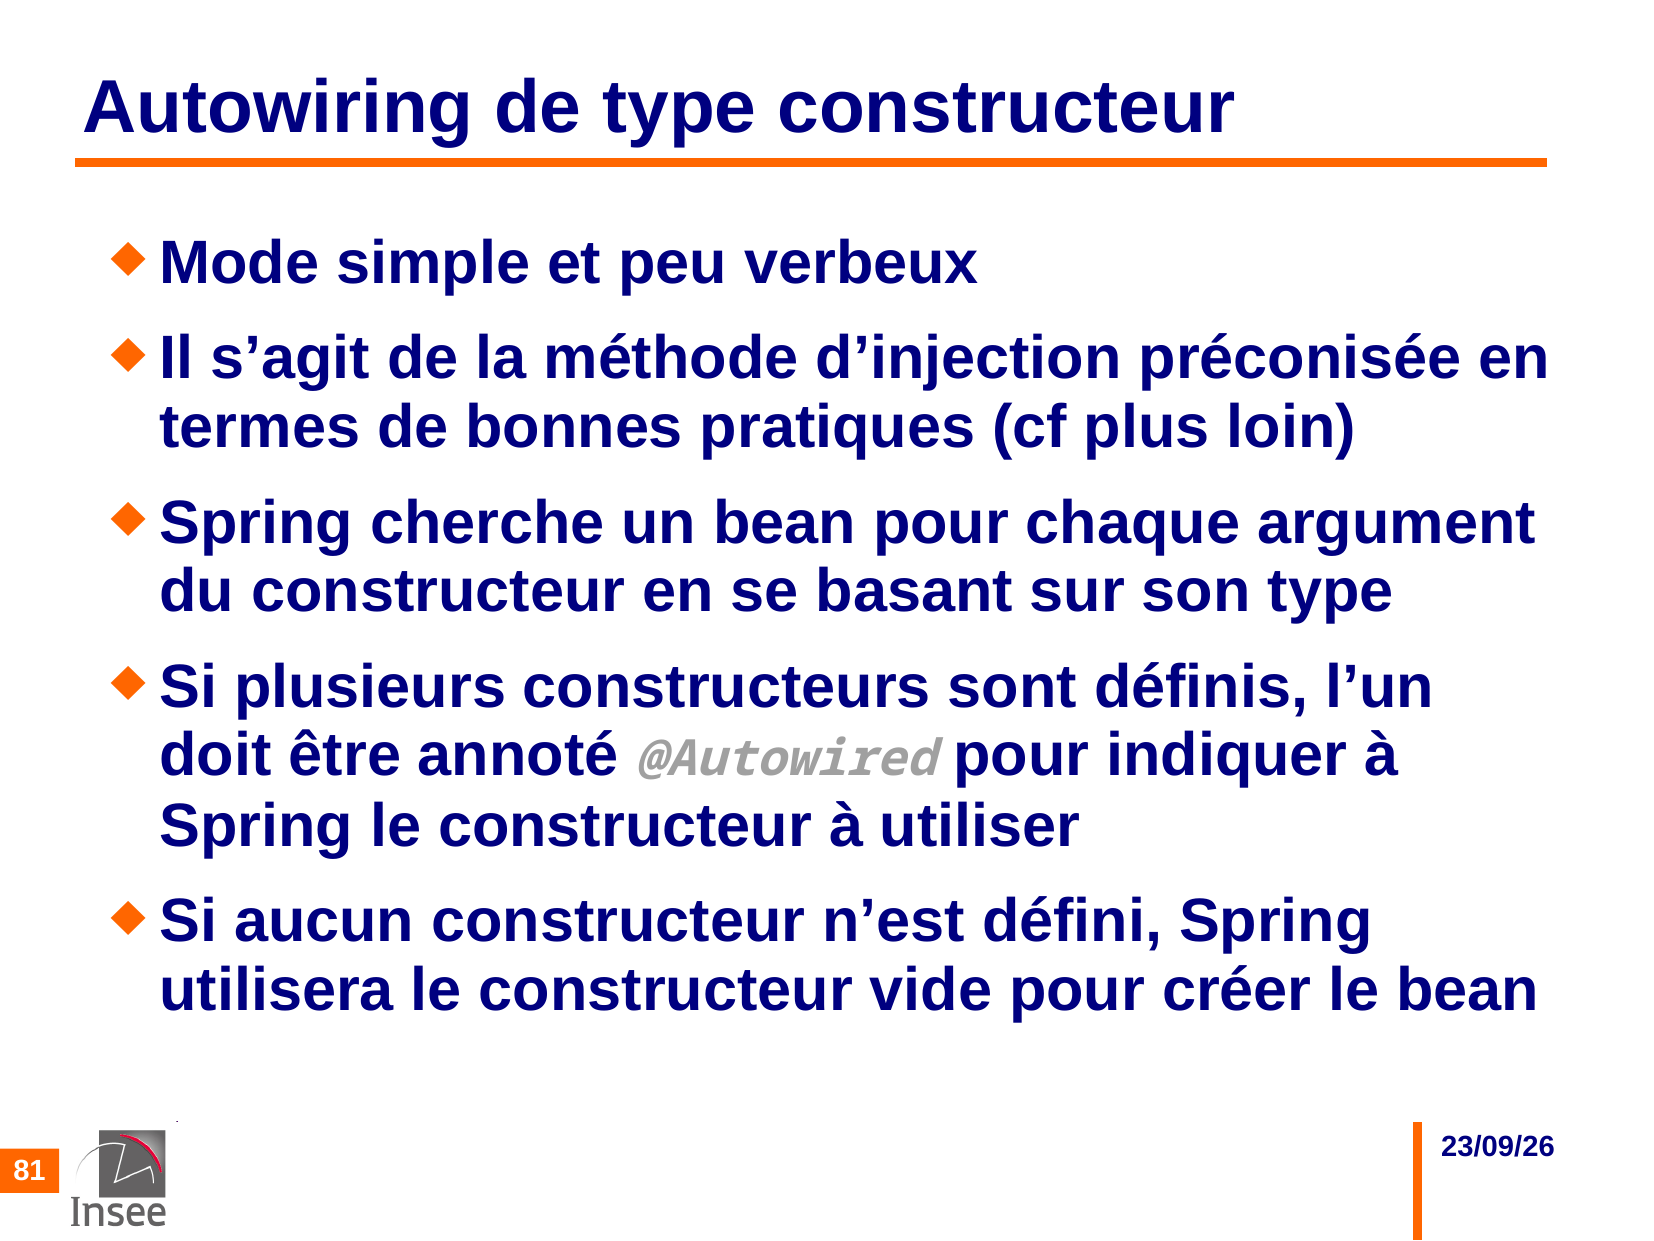

# Autowiring de type constructeur
Mode simple et peu verbeux
Il s’agit de la méthode d’injection préconisée en termes de bonnes pratiques (cf plus loin)
Spring cherche un bean pour chaque argument du constructeur en se basant sur son type
Si plusieurs constructeurs sont définis, l’un doit être annoté @Autowired pour indiquer à Spring le constructeur à utiliser
Si aucun constructeur n’est défini, Spring utilisera le constructeur vide pour créer le bean
81